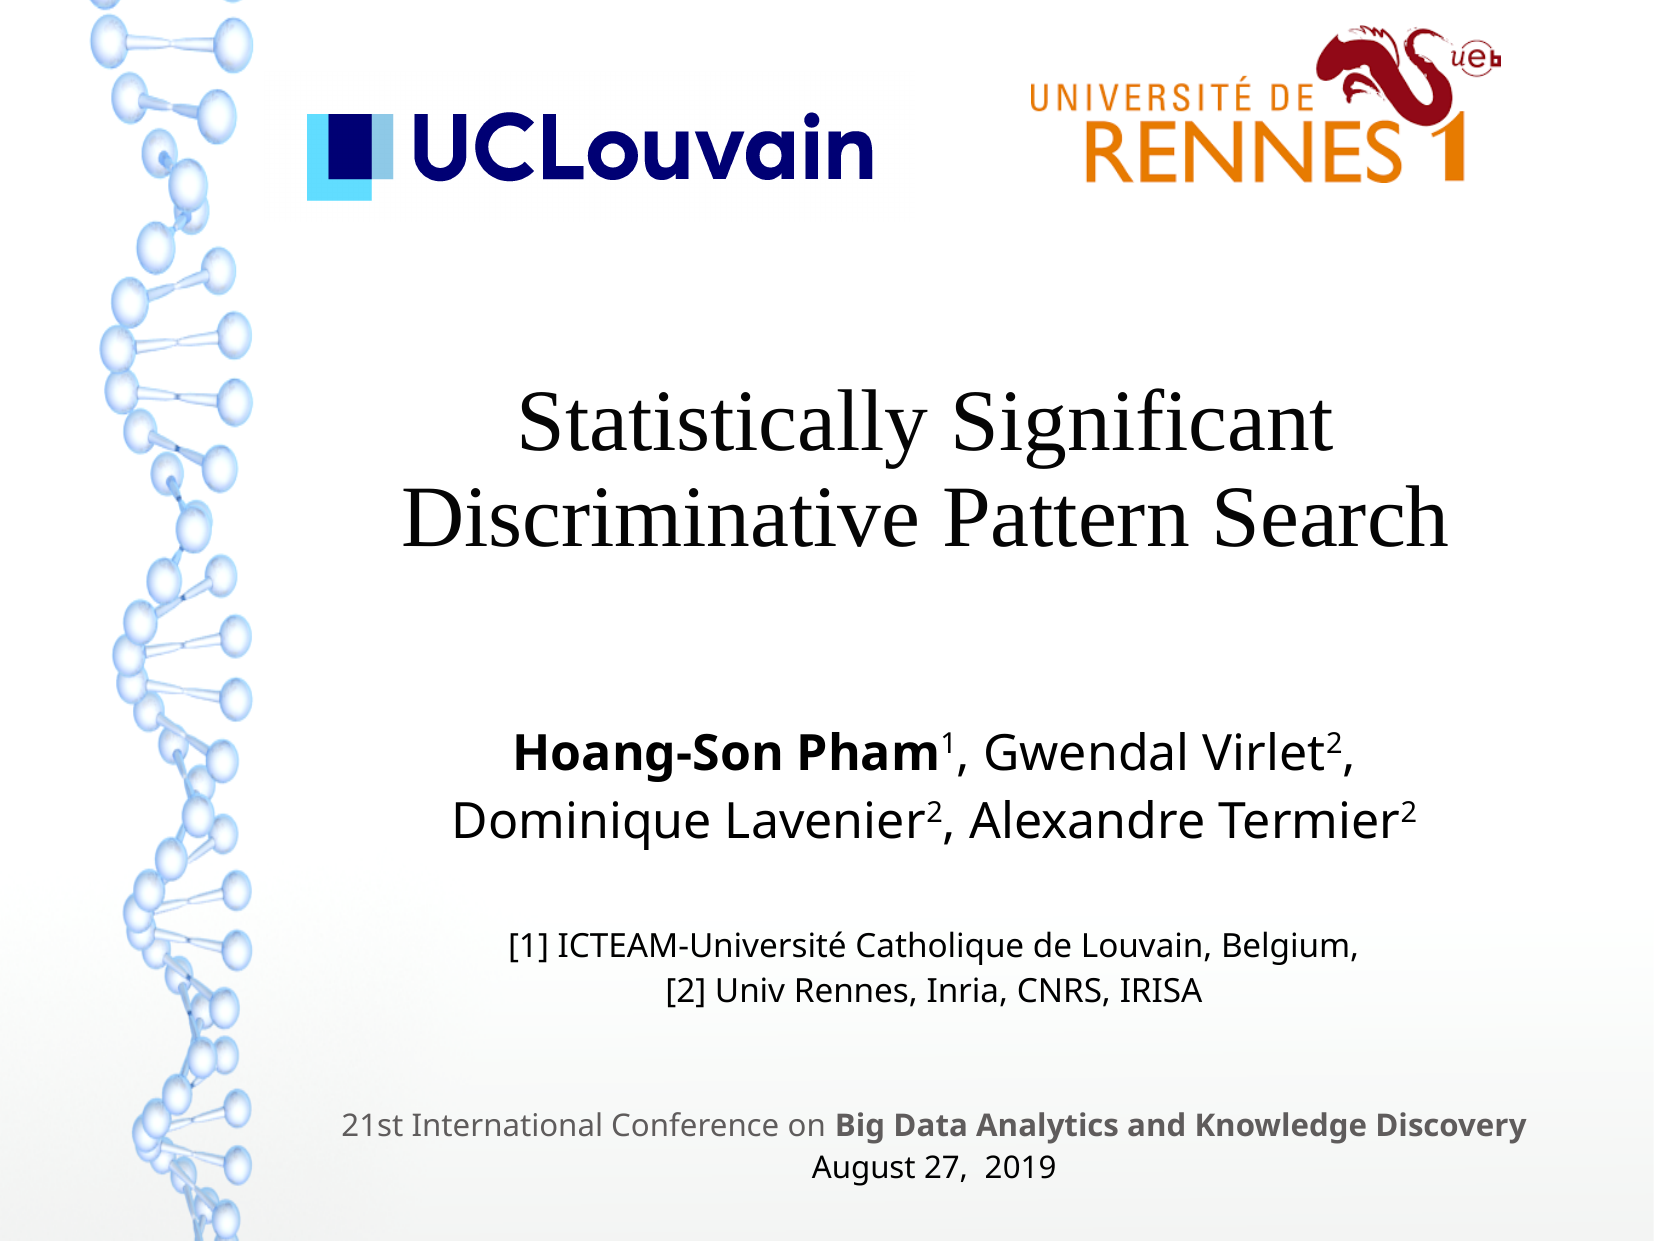

# Statistically Significant Discriminative Pattern Search
Hoang-Son Pham1, Gwendal Virlet2,
Dominique Lavenier2, Alexandre Termier2
[1] ICTEAM-Université Catholique de Louvain, Belgium,
[2] Univ Rennes, Inria, CNRS, IRISA
21st International Conference on Big Data Analytics and Knowledge Discovery
August 27, 2019